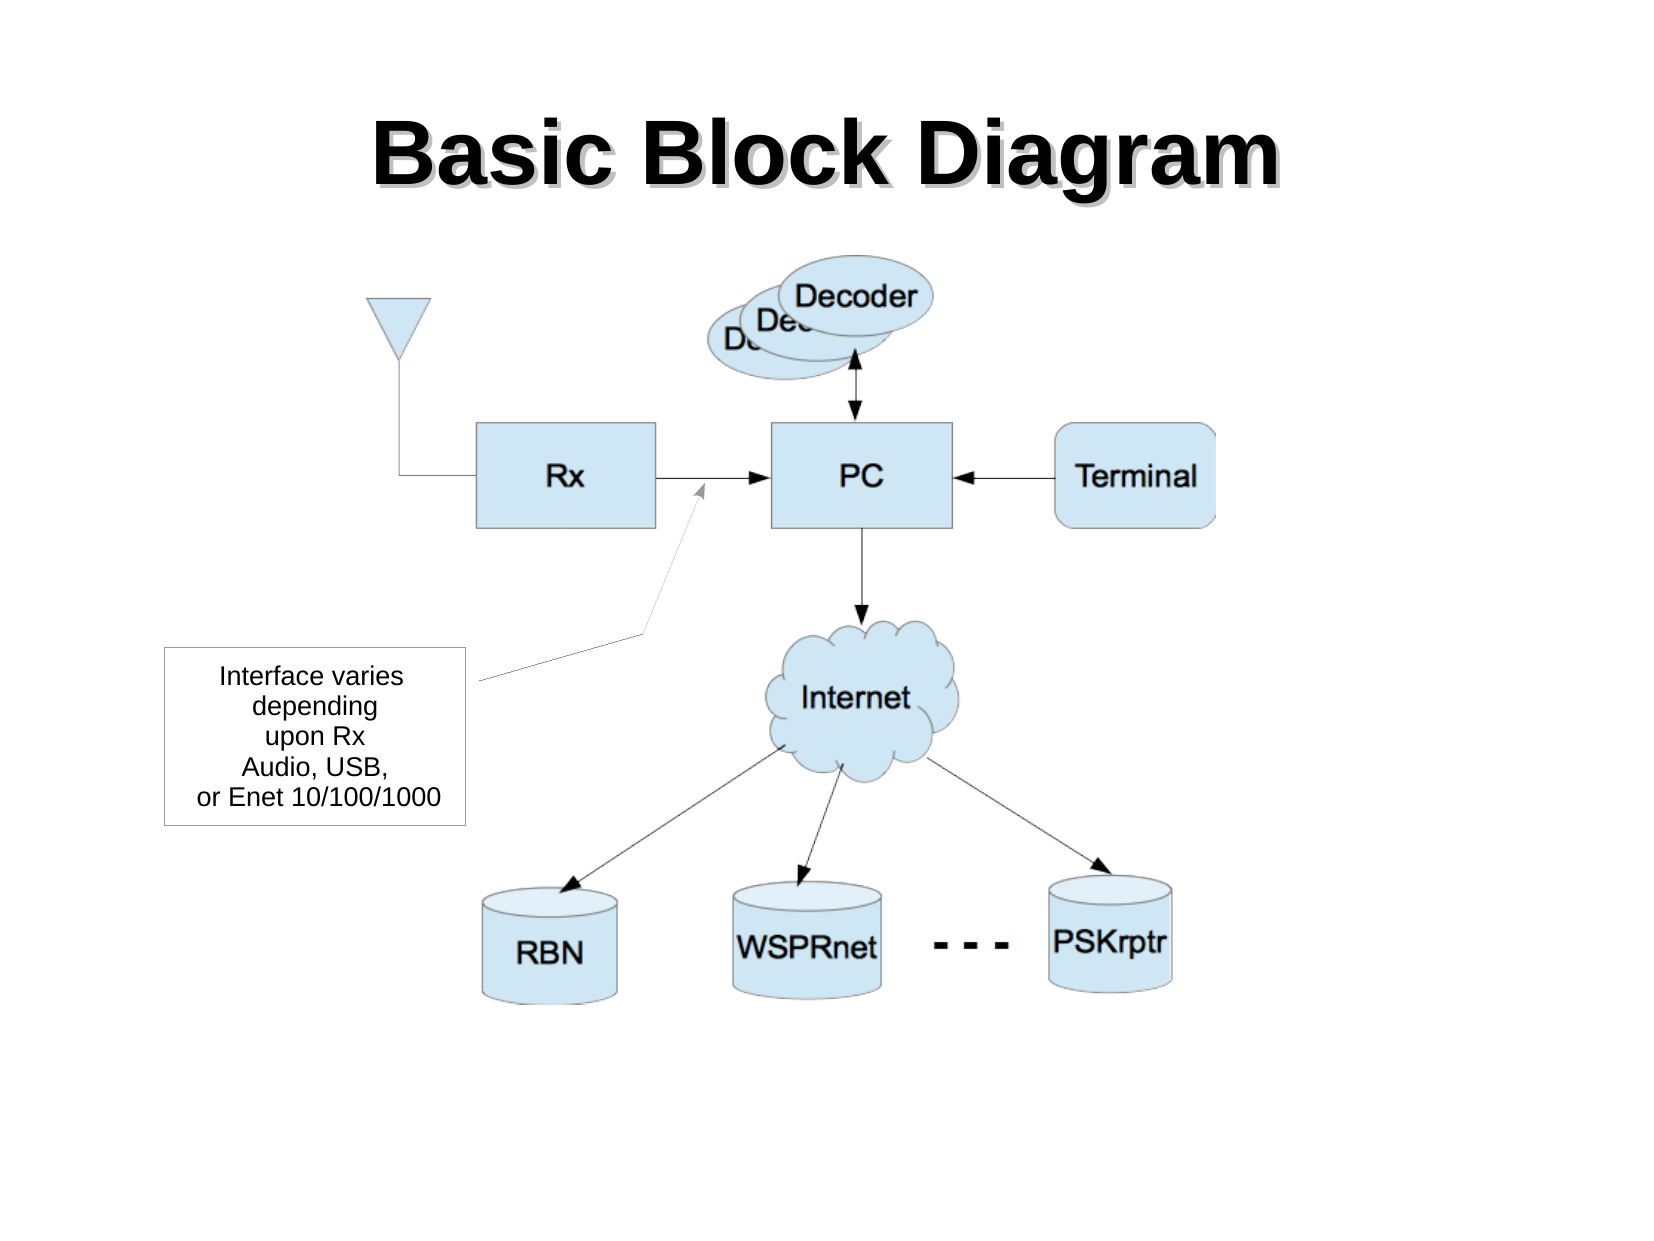

# Basic Block Diagram
Interface varies
depending
upon Rx
Audio, USB,
 or Enet 10/100/1000